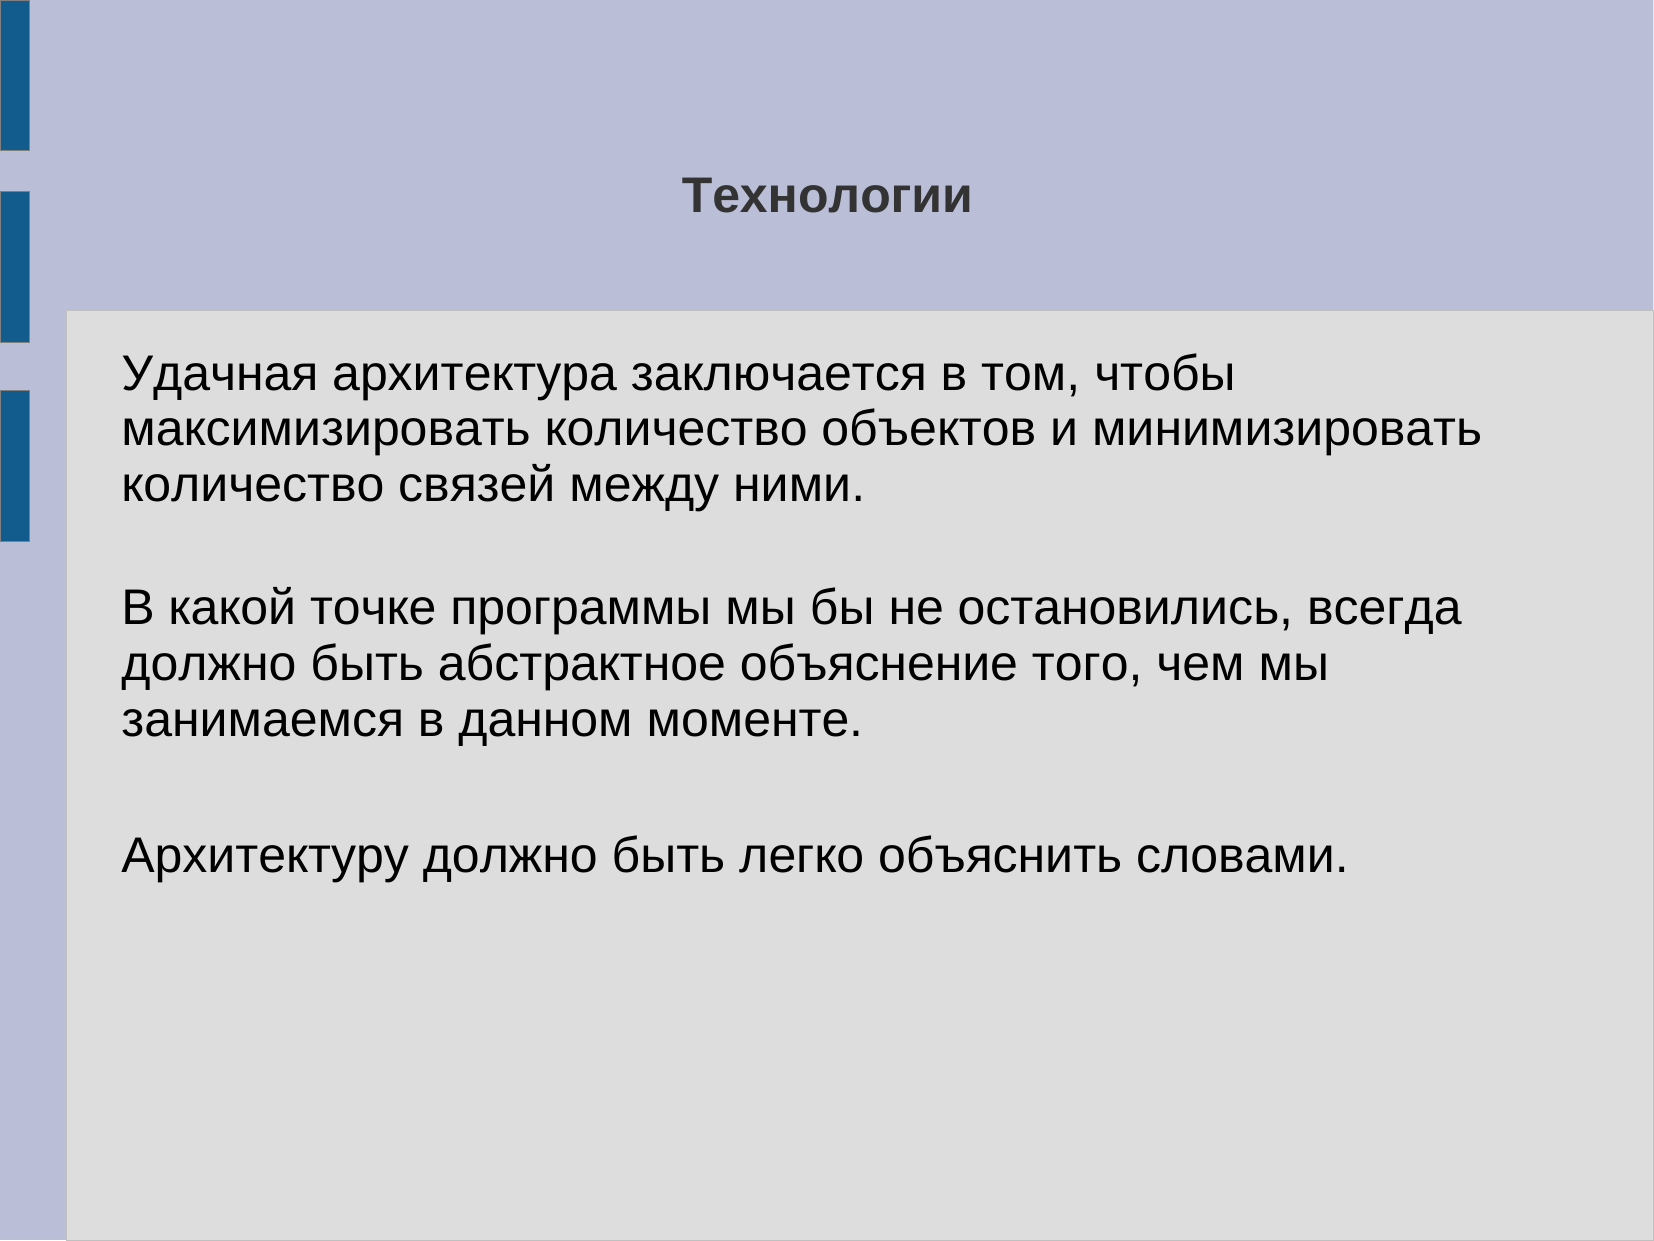

# Технологии
Удачная архитектура заключается в том, чтобы максимизировать количество объектов и минимизировать количество связей между ними.
В какой точке программы мы бы не остановились, всегда должно быть абстрактное объяснение того, чем мы занимаемся в данном моменте.
Архитектуру должно быть легко объяснить словами.